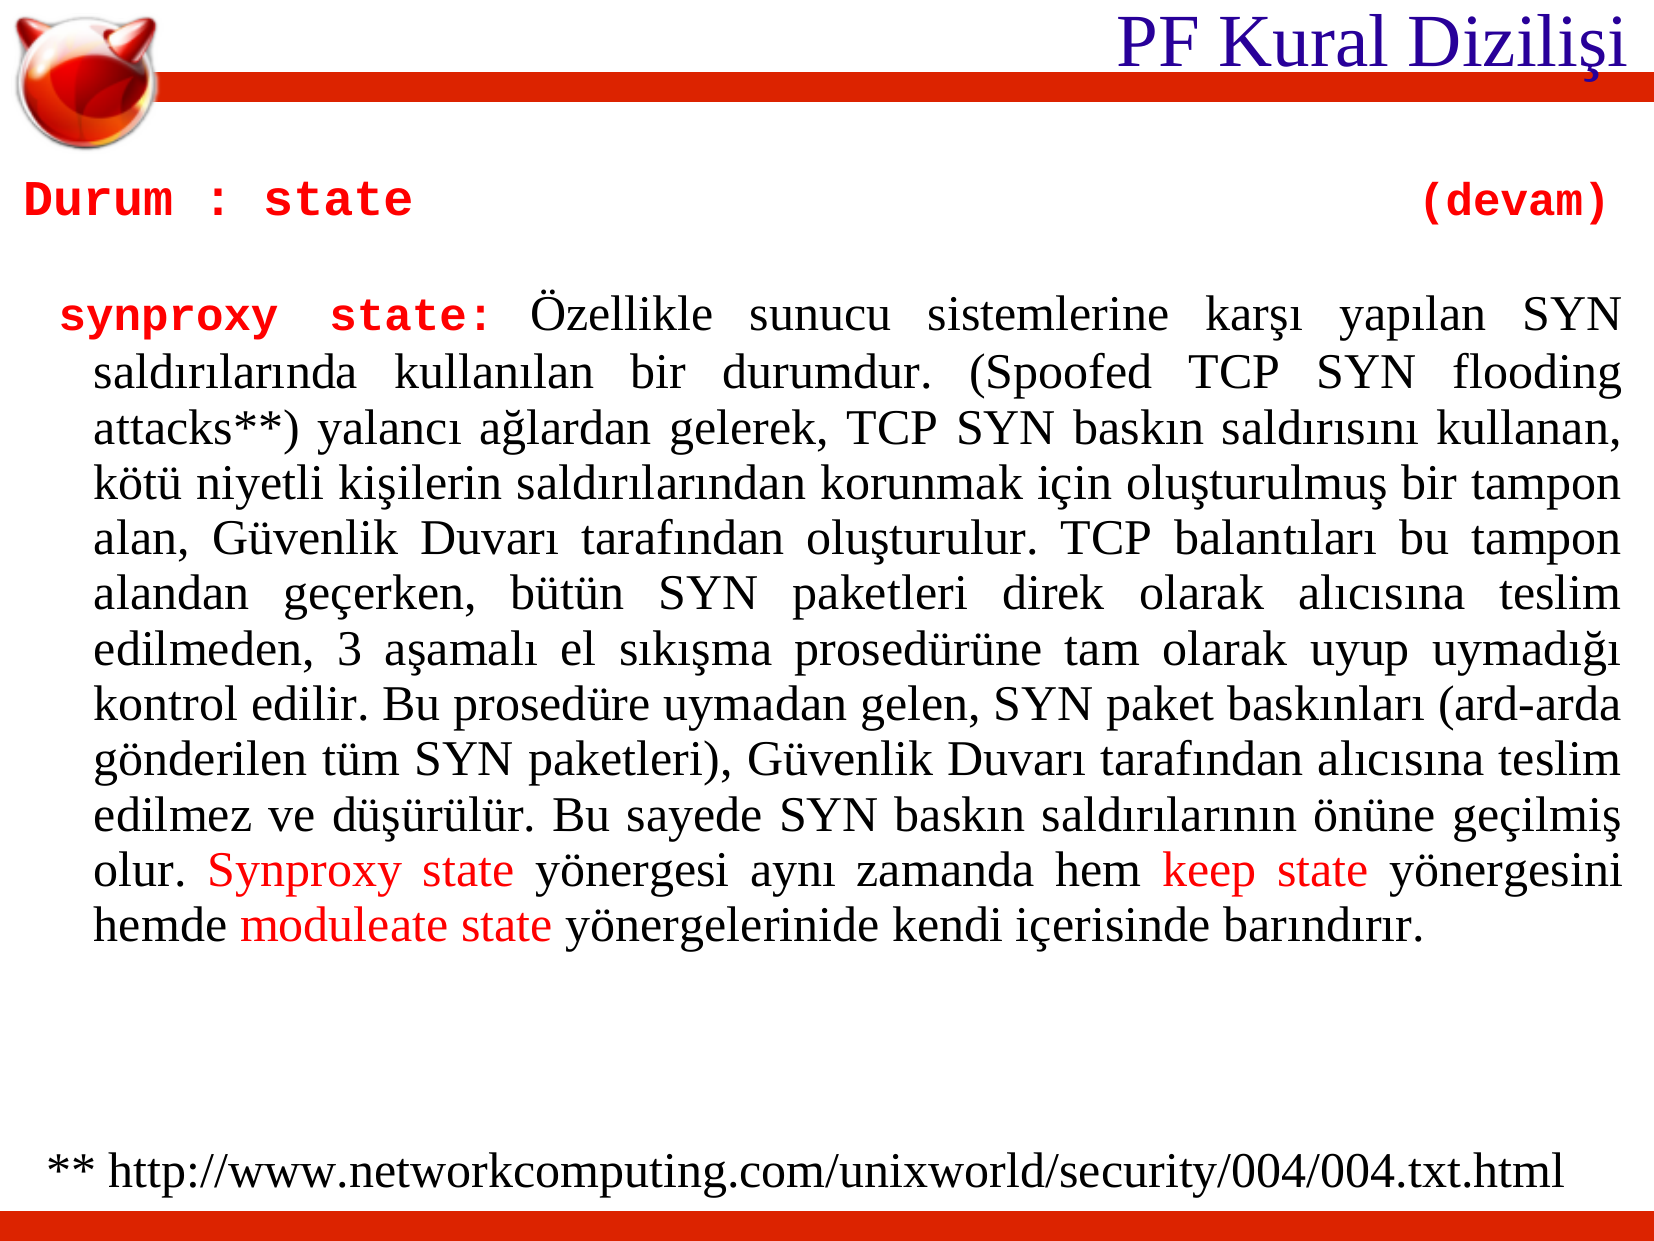

PF Kural Dizilişi
Durum : state (devam)
synproxy state: Özellikle sunucu sistemlerine karşı yapılan SYN saldırılarında kullanılan bir durumdur. (Spoofed TCP SYN flooding attacks**) yalancı ağlardan gelerek, TCP SYN baskın saldırısını kullanan, kötü niyetli kişilerin saldırılarından korunmak için oluşturulmuş bir tampon alan, Güvenlik Duvarı tarafından oluşturulur. TCP balantıları bu tampon alandan geçerken, bütün SYN paketleri direk olarak alıcısına teslim edilmeden, 3 aşamalı el sıkışma prosedürüne tam olarak uyup uymadığı kontrol edilir. Bu prosedüre uymadan gelen, SYN paket baskınları (ard-arda gönderilen tüm SYN paketleri), Güvenlik Duvarı tarafından alıcısına teslim edilmez ve düşürülür. Bu sayede SYN baskın saldırılarının önüne geçilmiş olur. Synproxy state yönergesi aynı zamanda hem keep state yönergesini hemde moduleate state yönergelerinide kendi içerisinde barındırır.
** http://www.networkcomputing.com/unixworld/security/004/004.txt.html